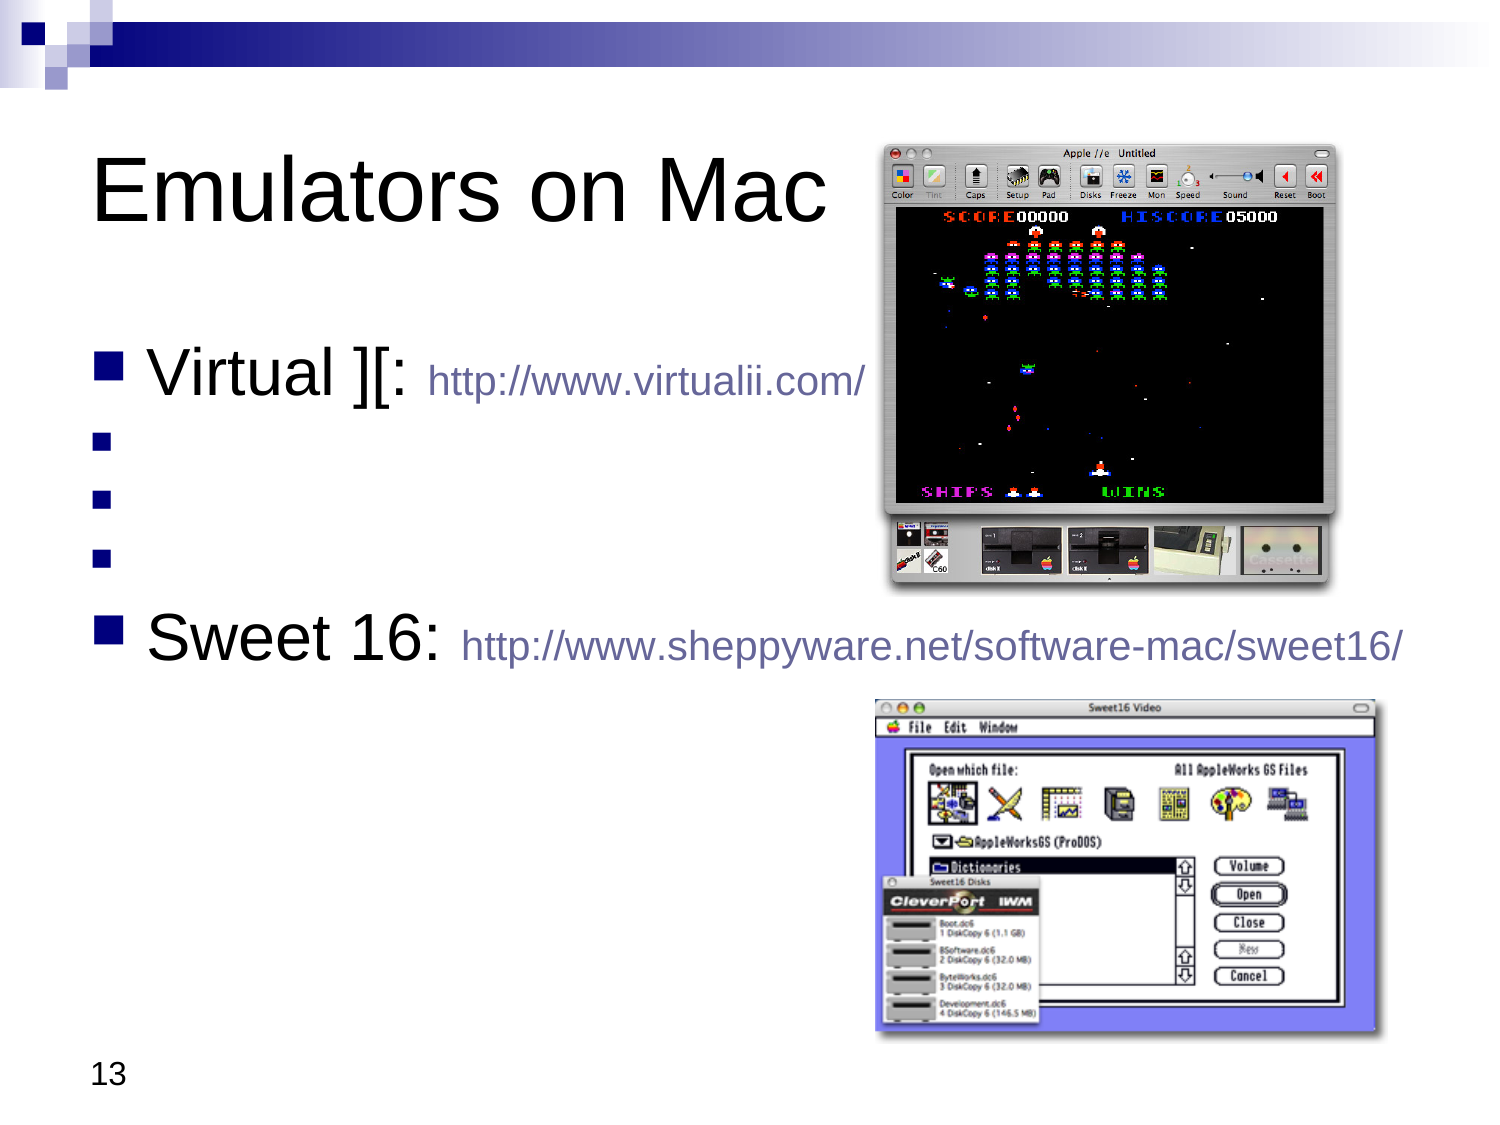

# Emulators on Mac
Virtual ][: http://www.virtualii.com/
Sweet 16: http://www.sheppyware.net/software-mac/sweet16/
13